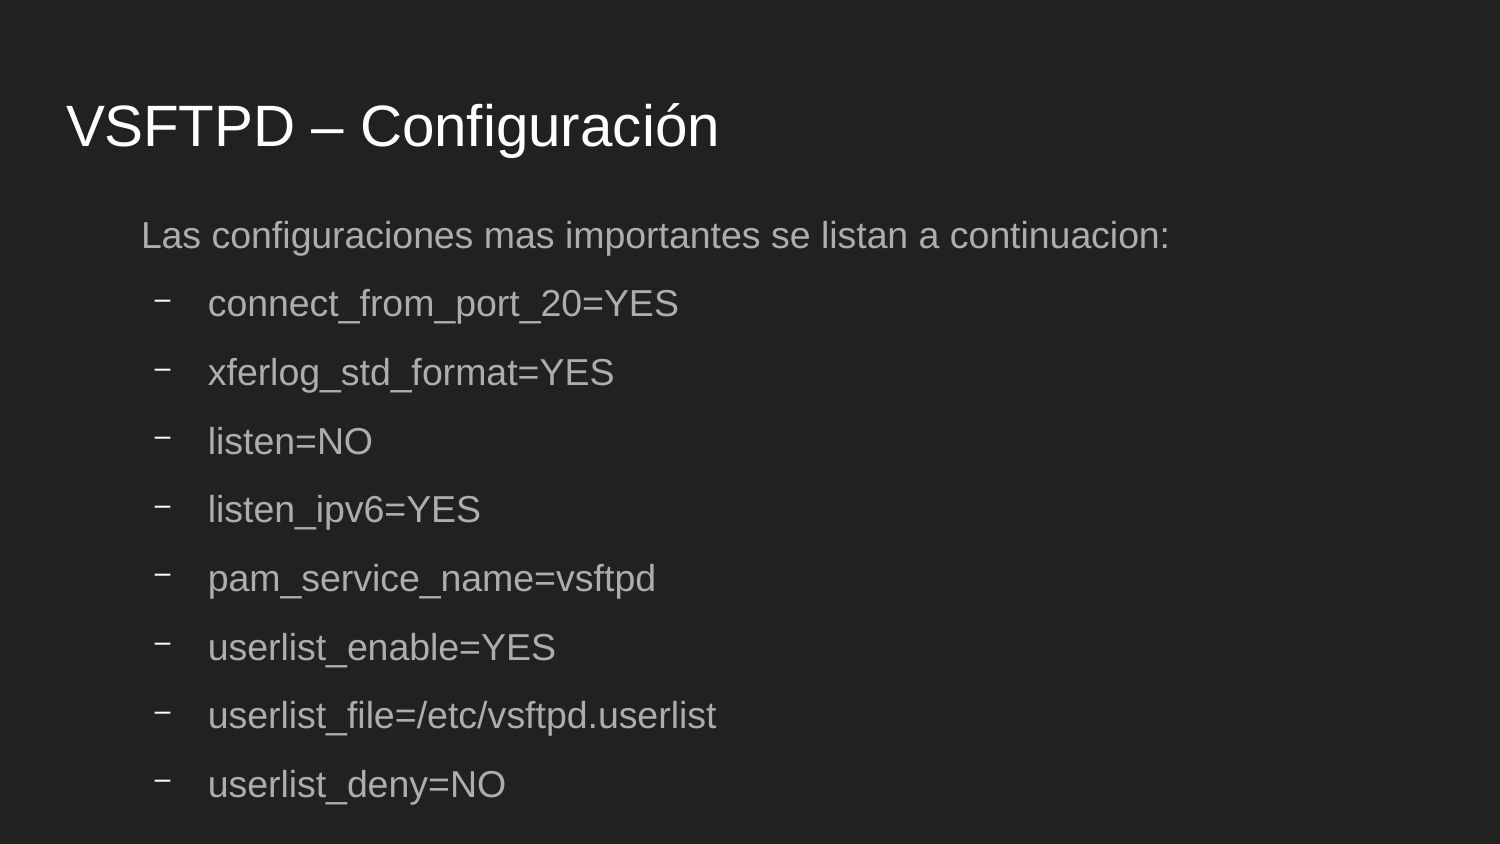

# VSFTPD – Configuración
Las configuraciones mas importantes se listan a continuacion:
connect_from_port_20=YES
xferlog_std_format=YES
listen=NO
listen_ipv6=YES
pam_service_name=vsftpd
userlist_enable=YES
userlist_file=/etc/vsftpd.userlist
userlist_deny=NO